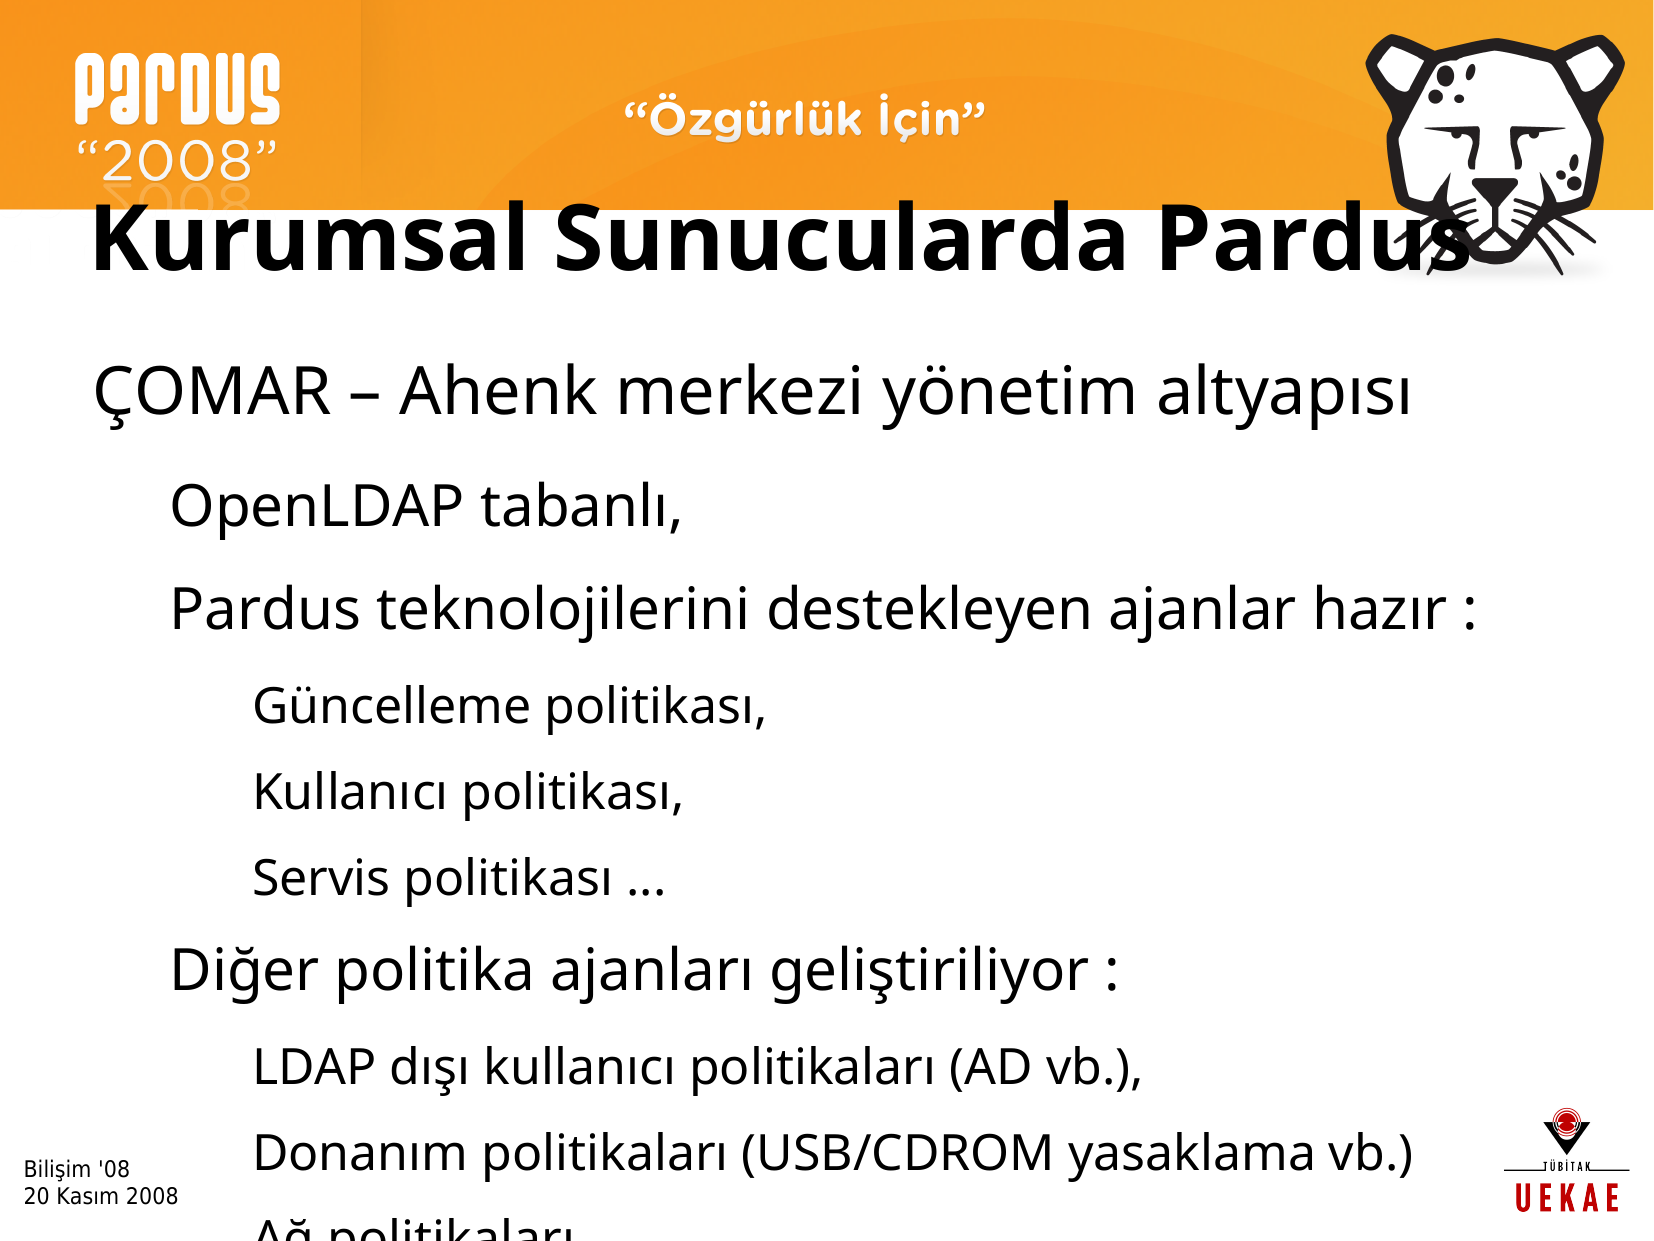

# Kurumsal Sunucularda Pardus
ÇOMAR – Ahenk merkezi yönetim altyapısı
OpenLDAP tabanlı,
Pardus teknolojilerini destekleyen ajanlar hazır :
Güncelleme politikası,
Kullanıcı politikası,
Servis politikası ...
Diğer politika ajanları geliştiriliyor :
LDAP dışı kullanıcı politikaları (AD vb.),
Donanım politikaları (USB/CDROM yasaklama vb.)
Ağ politikaları,
Servis yapılandırma ajanları.